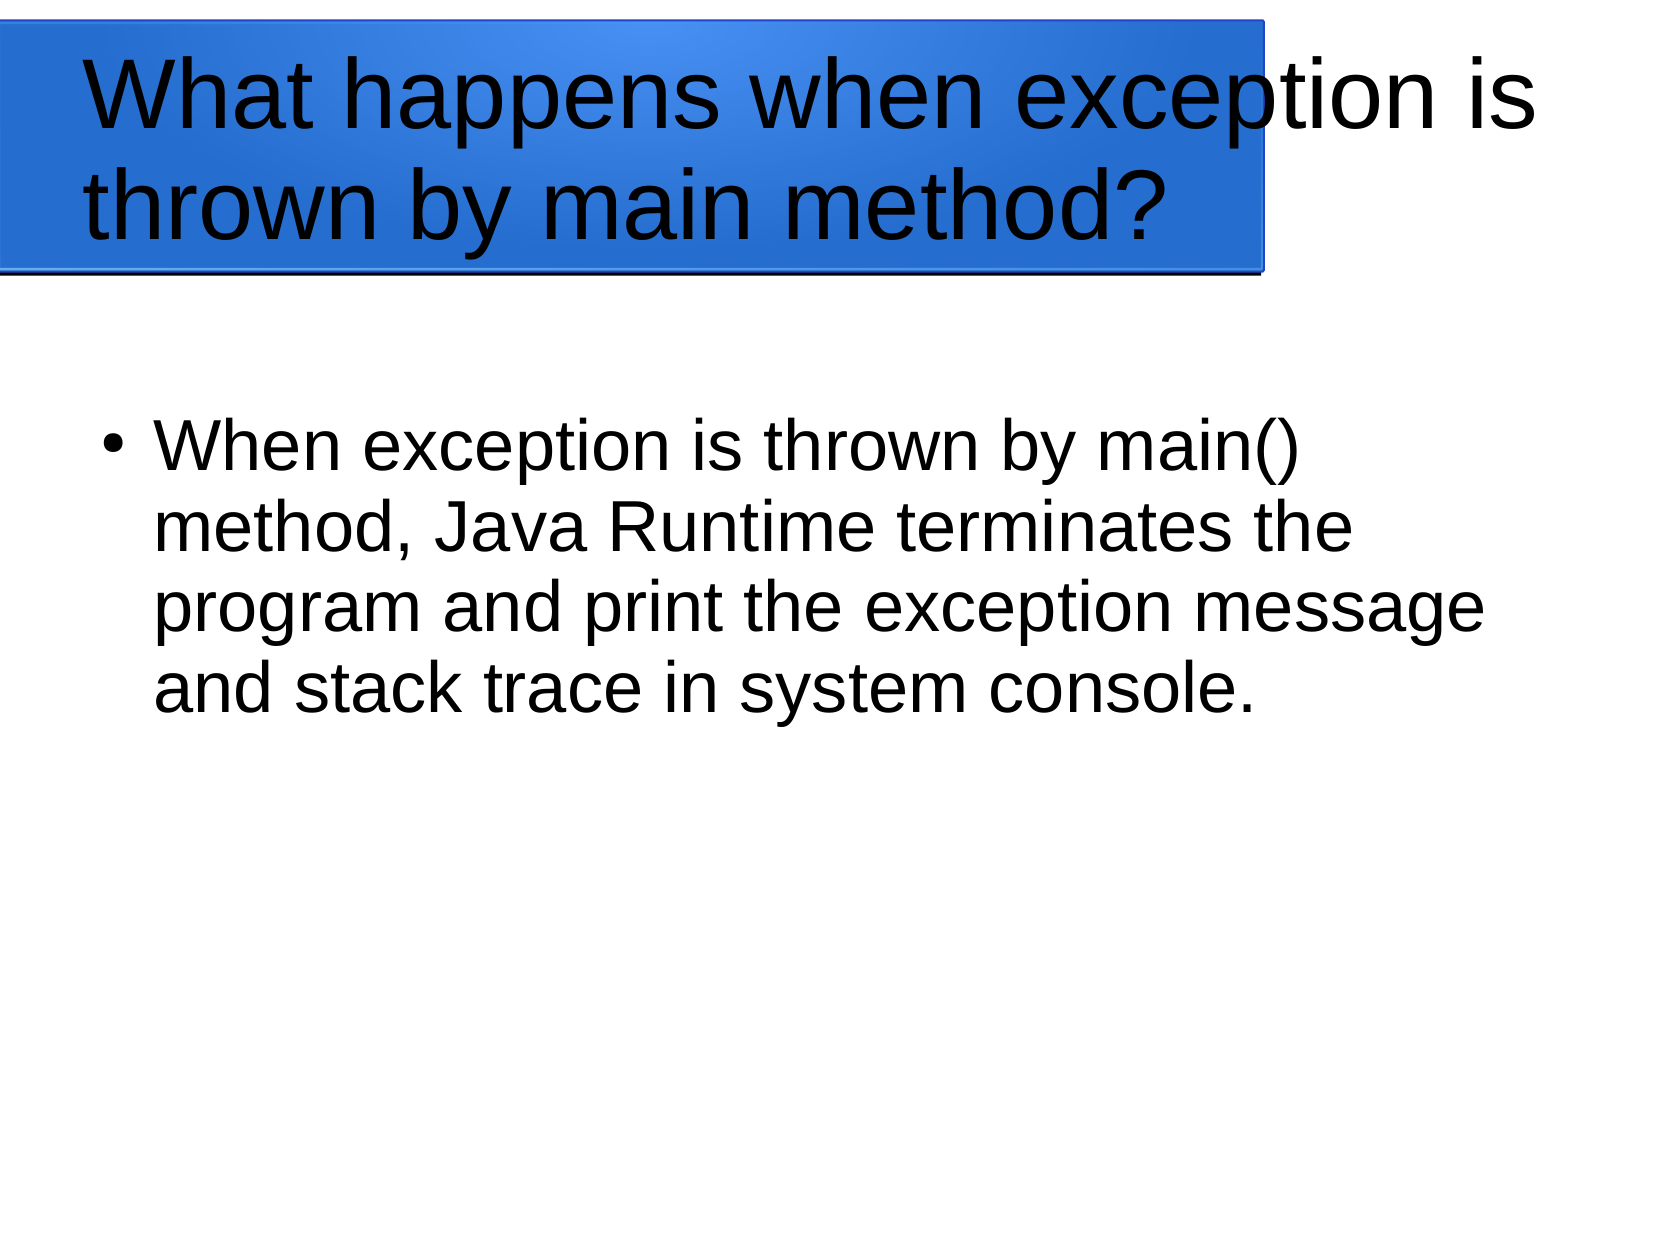

# What happens when exception is thrown by main method?
When exception is thrown by main() method, Java Runtime terminates the program and print the exception message and stack trace in system console.